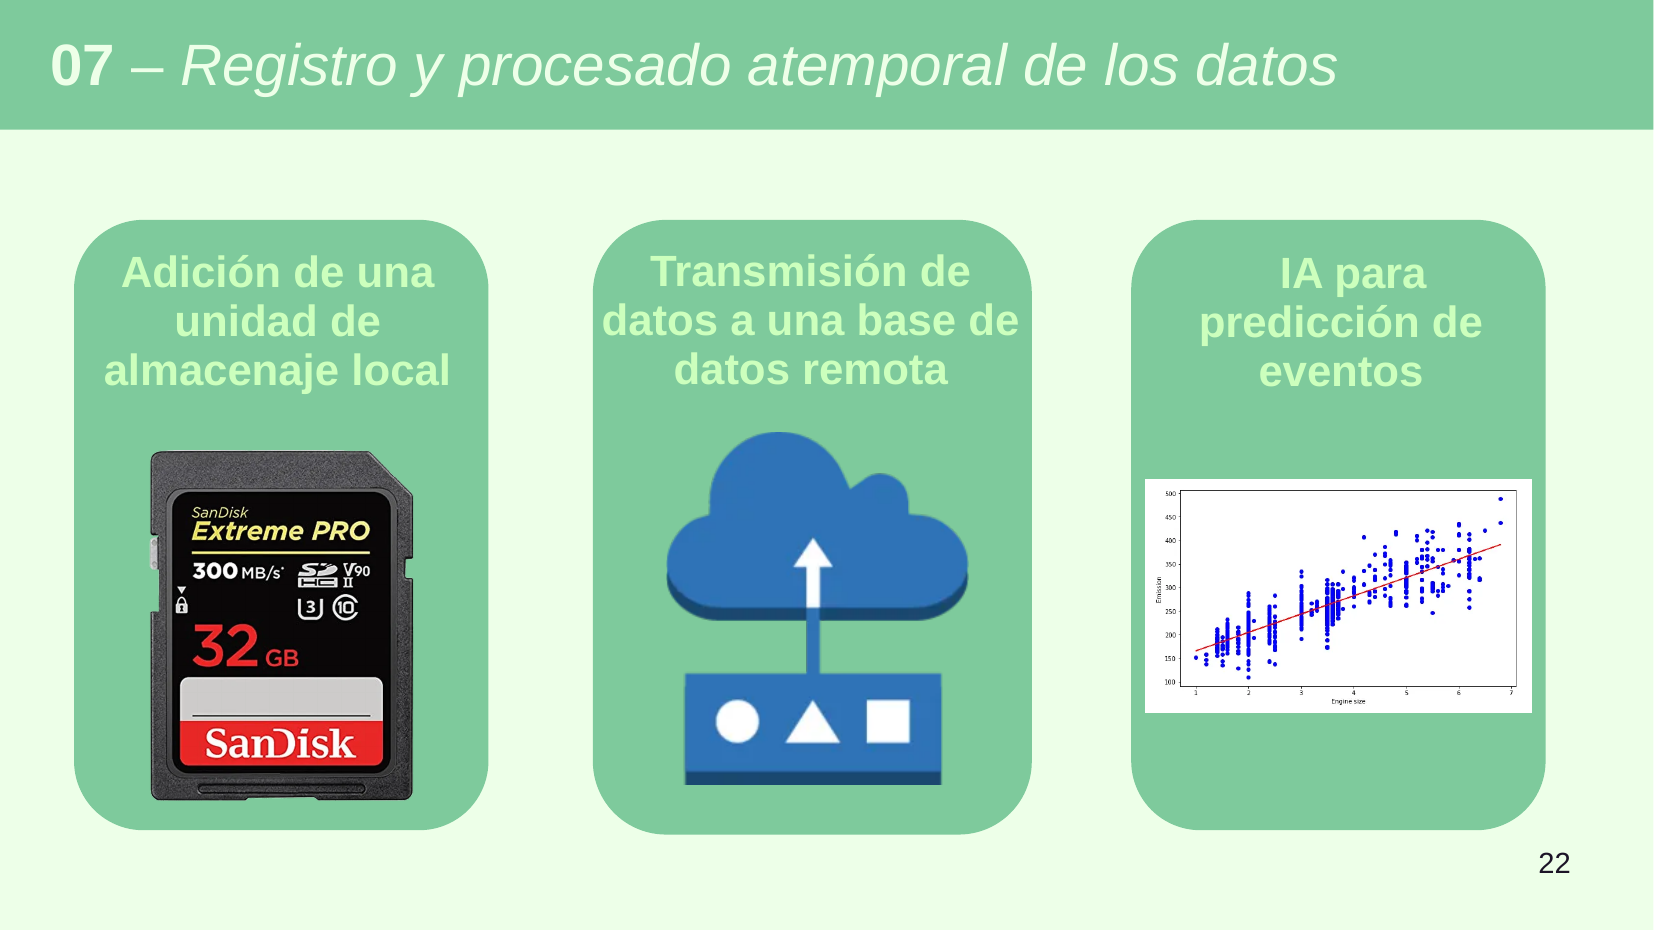

# 07 – Registro y procesado atemporal de los datos
Transmisión de datos a una base de datos remota
Adición de una unidad de almacenaje local
 IA para predicción de eventos
22